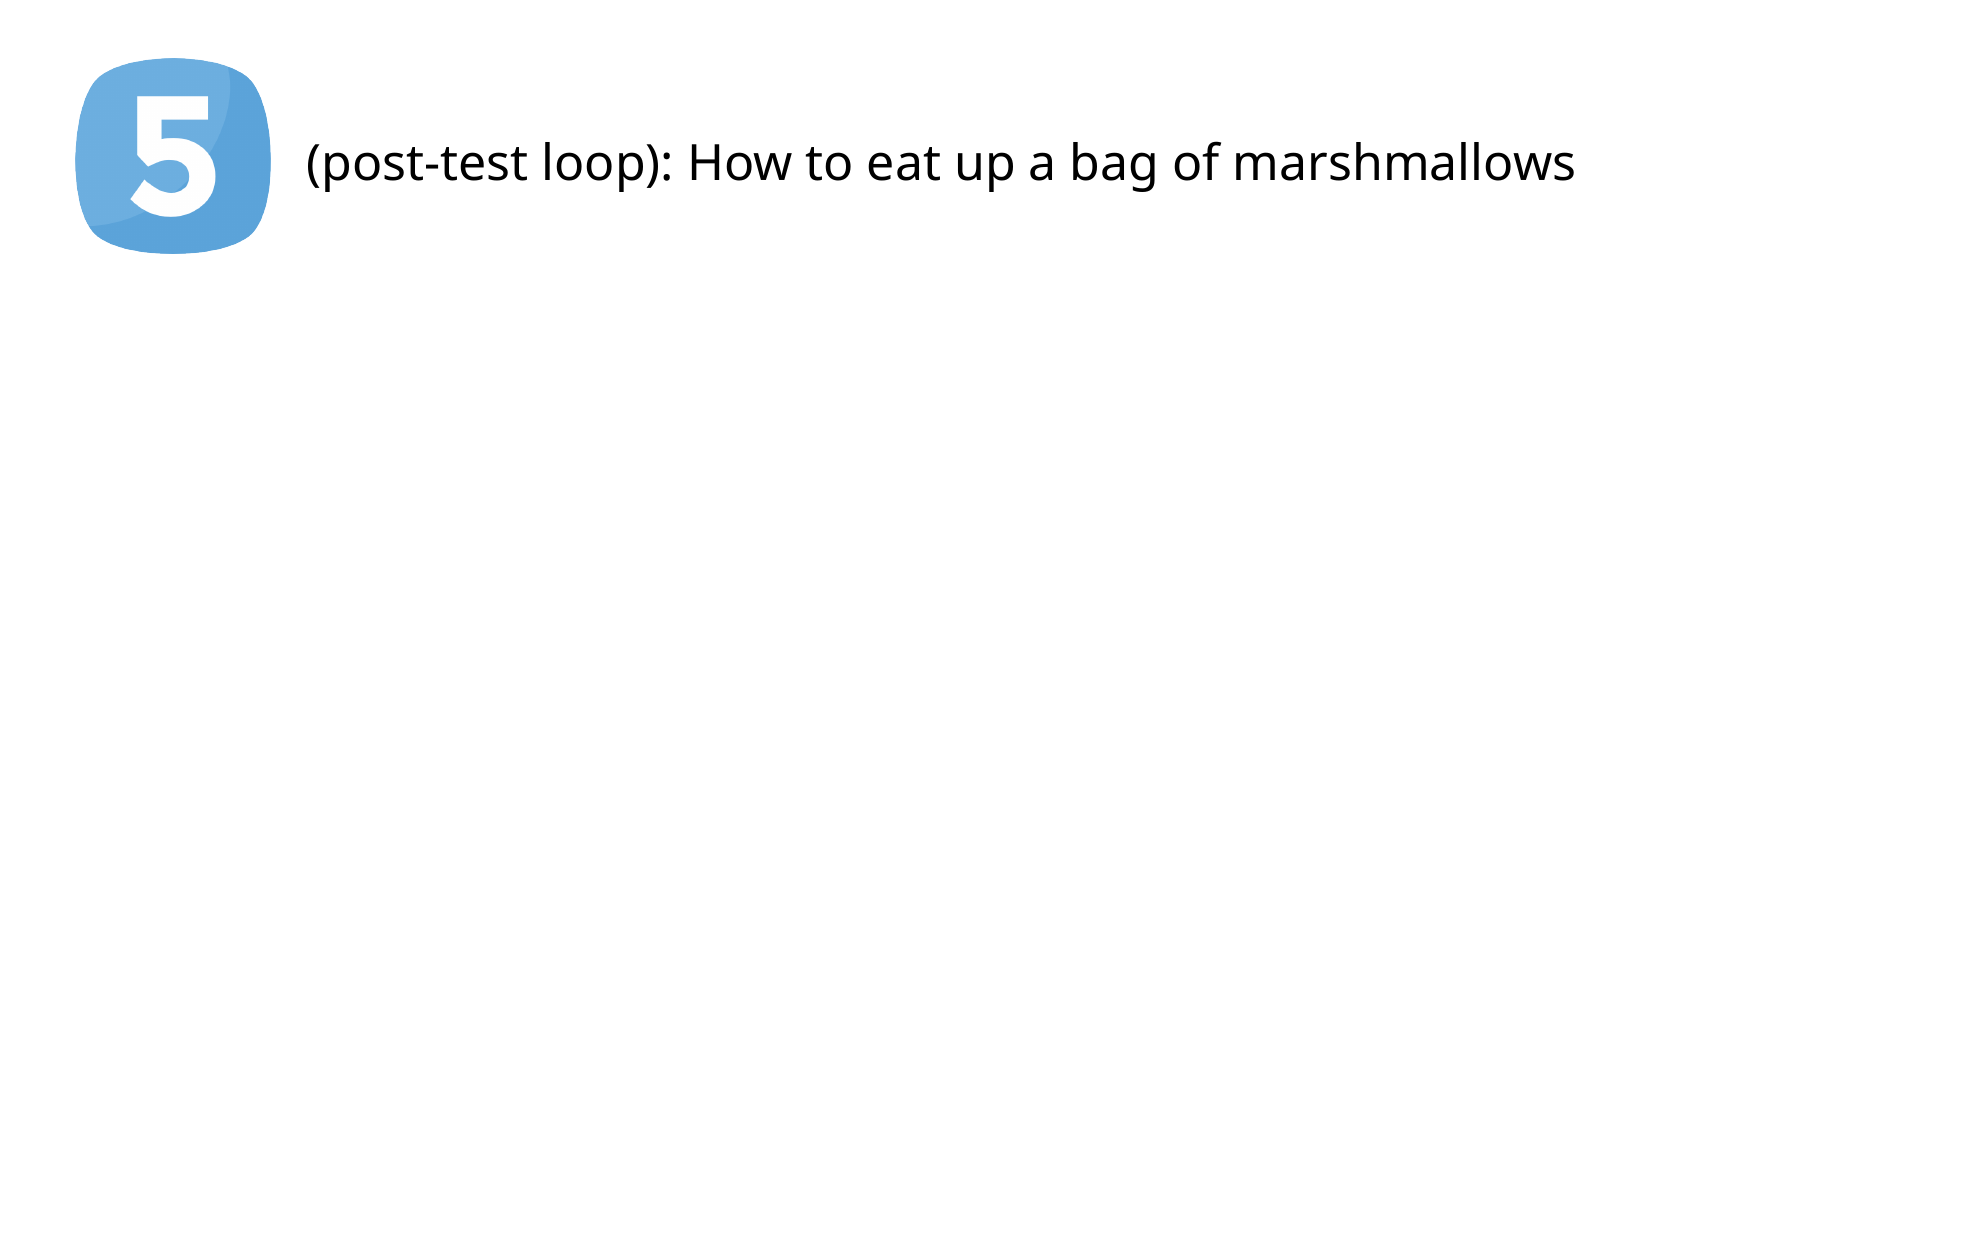

(post-test loop): How to eat up a bag of marshmallows